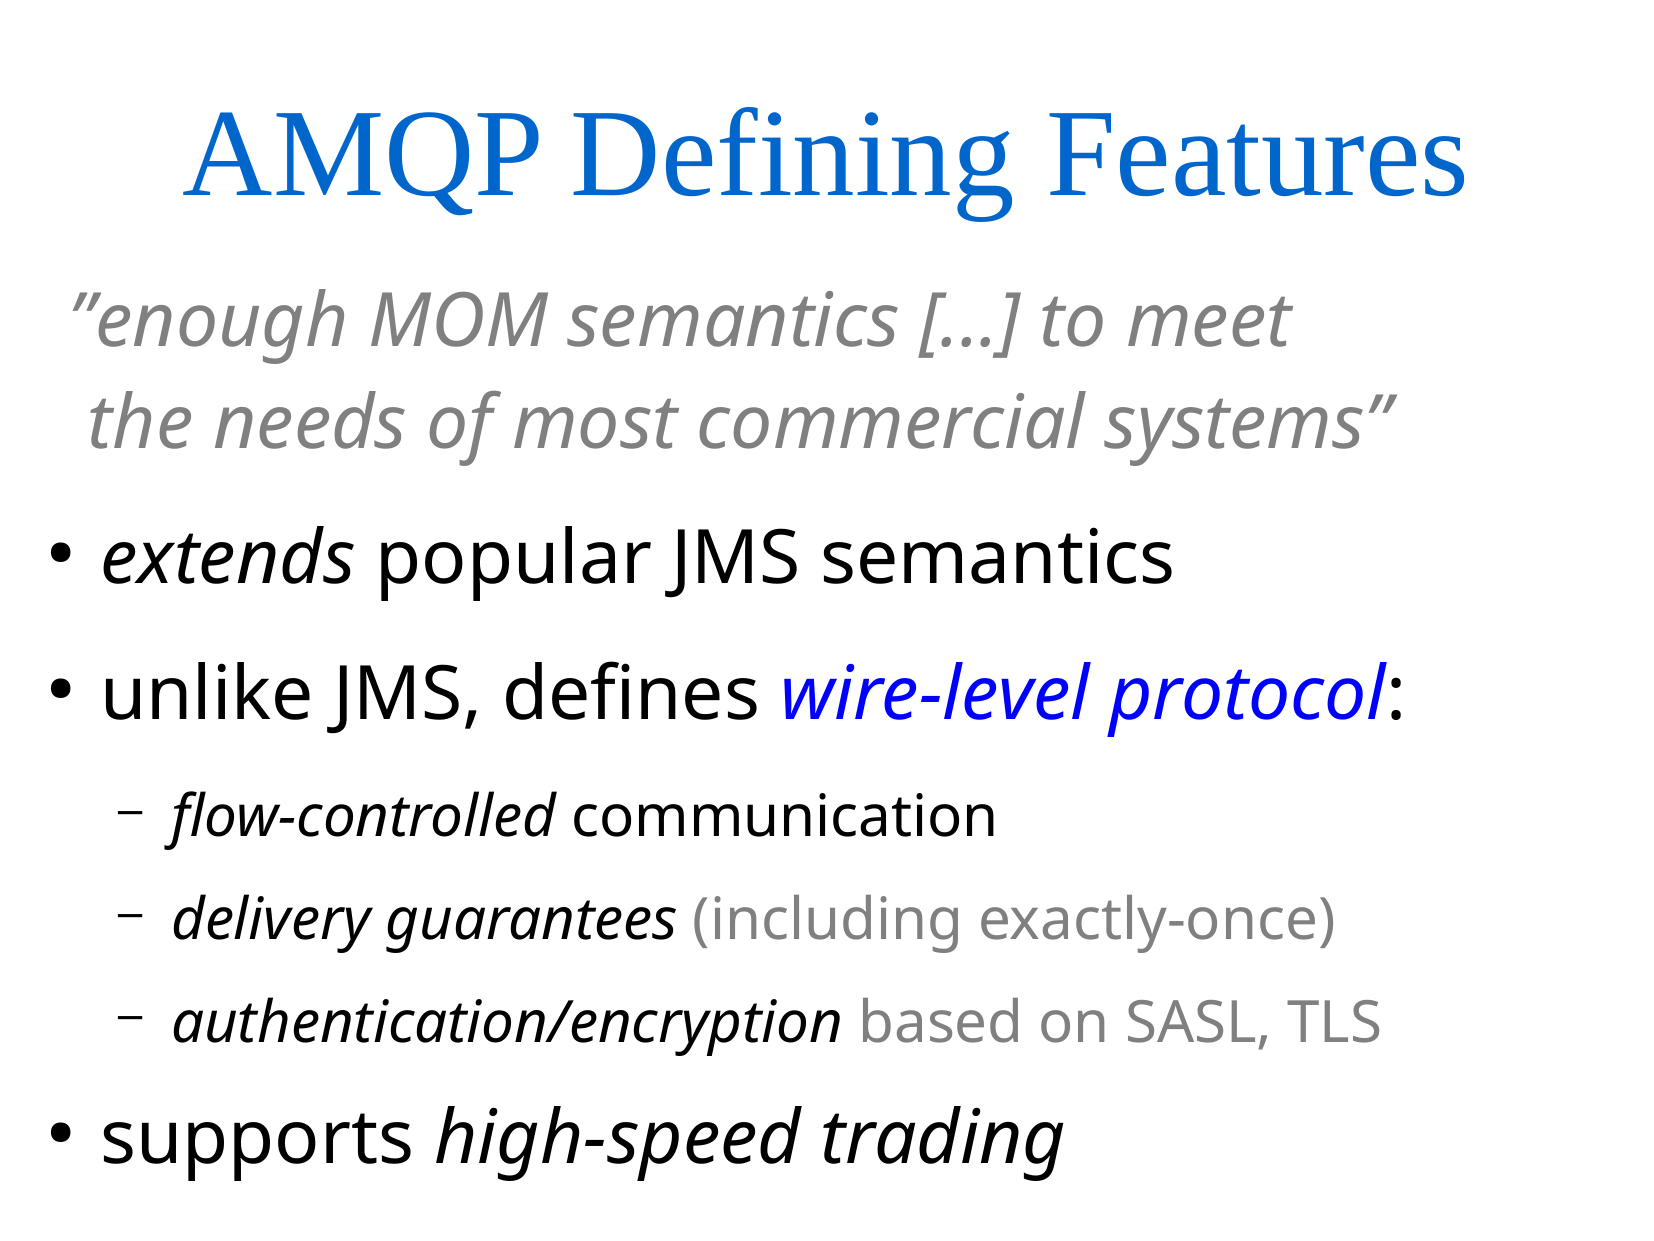

# AMQP Defining Features
 ”enough MOM semantics [...] to meet
 the needs of most commercial systems”
extends popular JMS semantics
unlike JMS, defines wire-level protocol:
flow-controlled communication
delivery guarantees (including exactly-once)
authentication/encryption based on SASL, TLS
supports high-speed trading